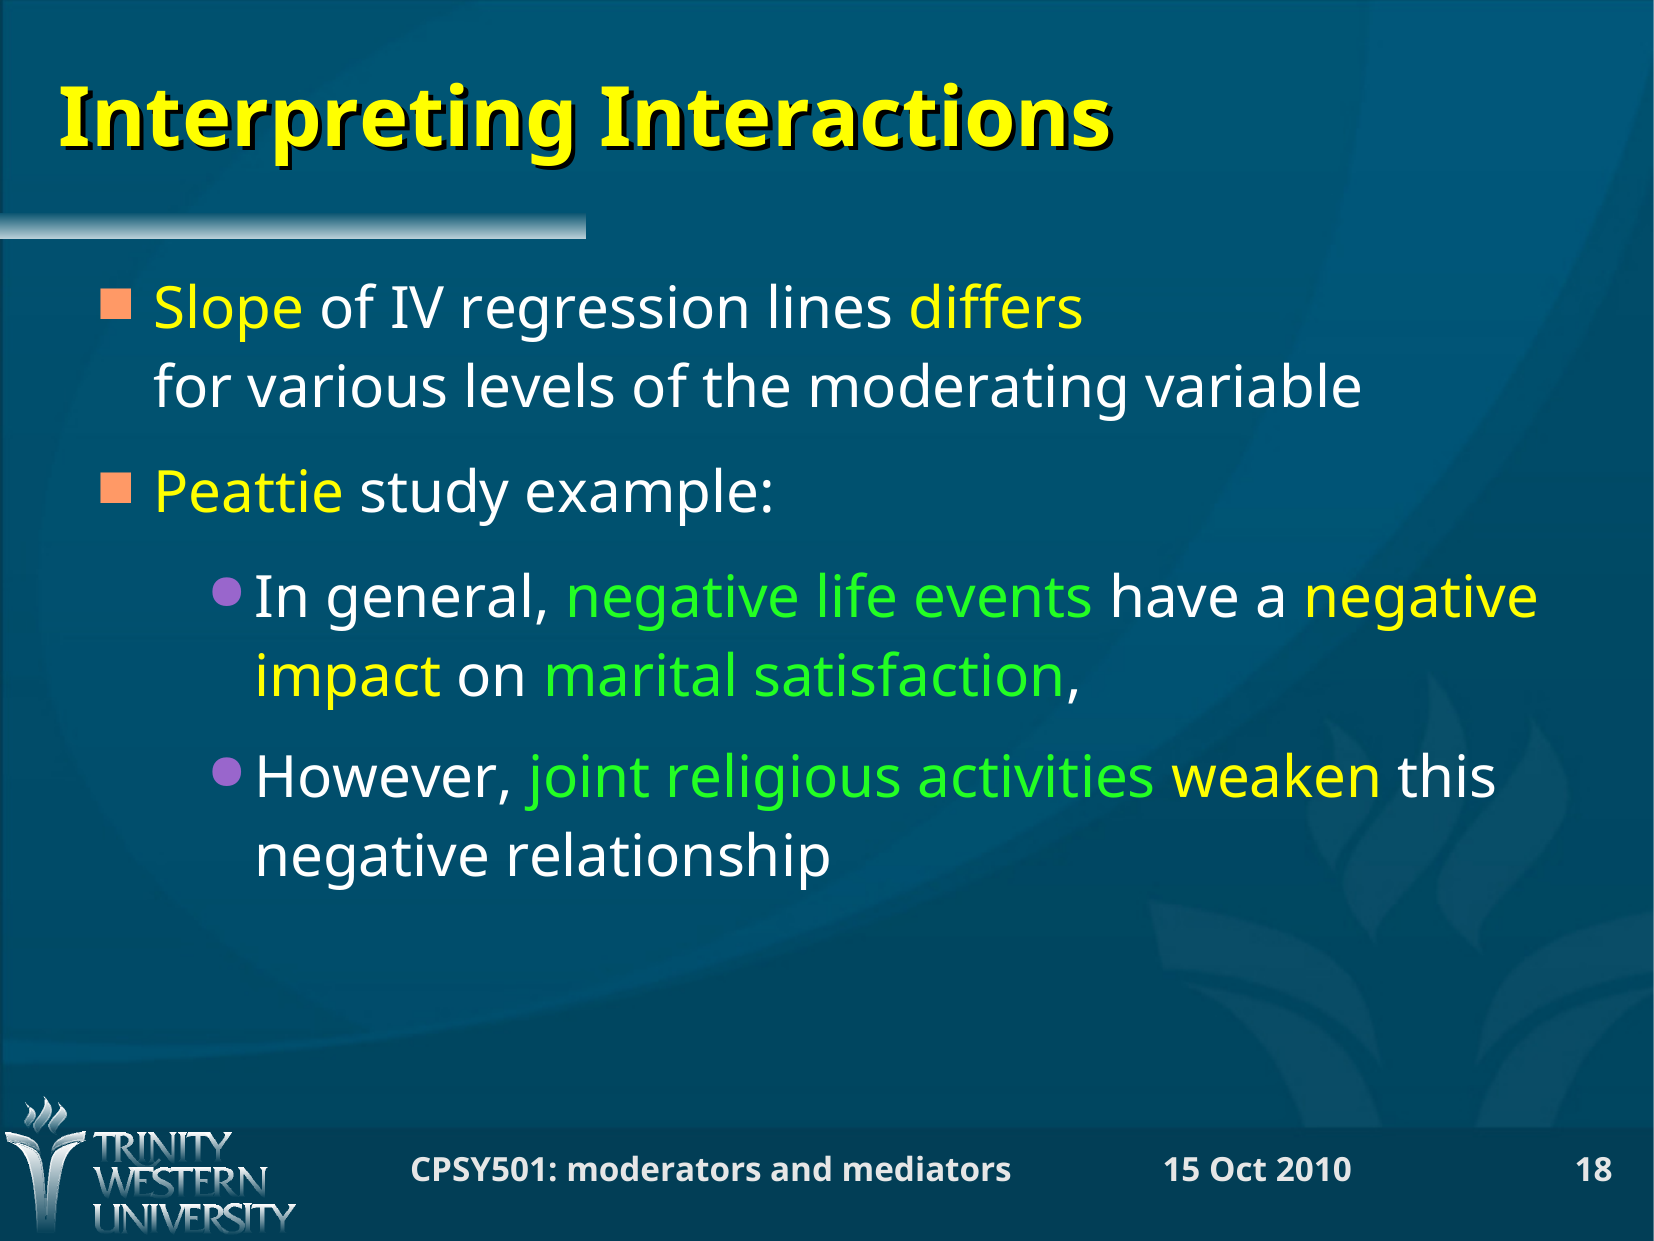

# Interpreting Interactions
Slope of IV regression lines differs
for various levels of the moderating variable
Peattie study example:
In general, negative life events have a negative impact on marital satisfaction,
However, joint religious activities weaken this negative relationship
CPSY501: moderators and mediators
15 Oct 2010
18